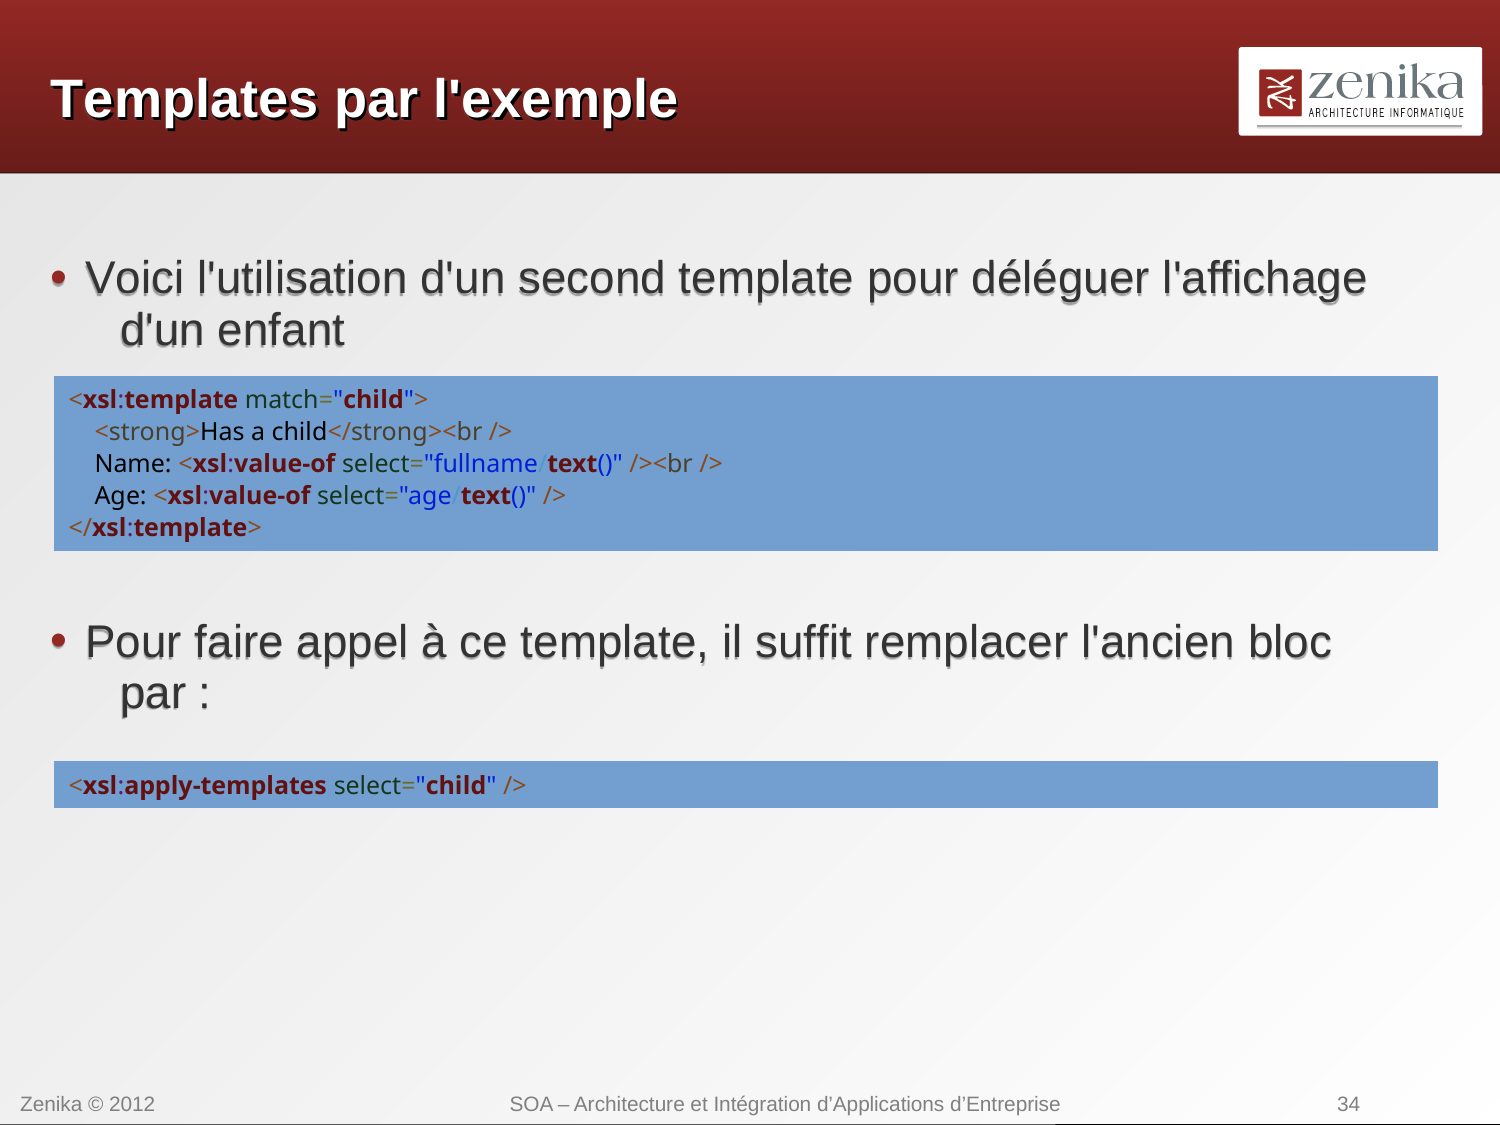

# Templates par l'exemple
Voici l'utilisation d'un second template pour déléguer l'affichage d'un enfant
Pour faire appel à ce template, il suffit remplacer l'ancien bloc par :
| <xsl:template match="child"> <strong>Has a child</strong><br /> Name: <xsl:value-of select="fullname/text()" /><br /> Age: <xsl:value-of select="age/text()" /> </xsl:template> |
| --- |
| <xsl:apply-templates select="child" /> |
| --- |